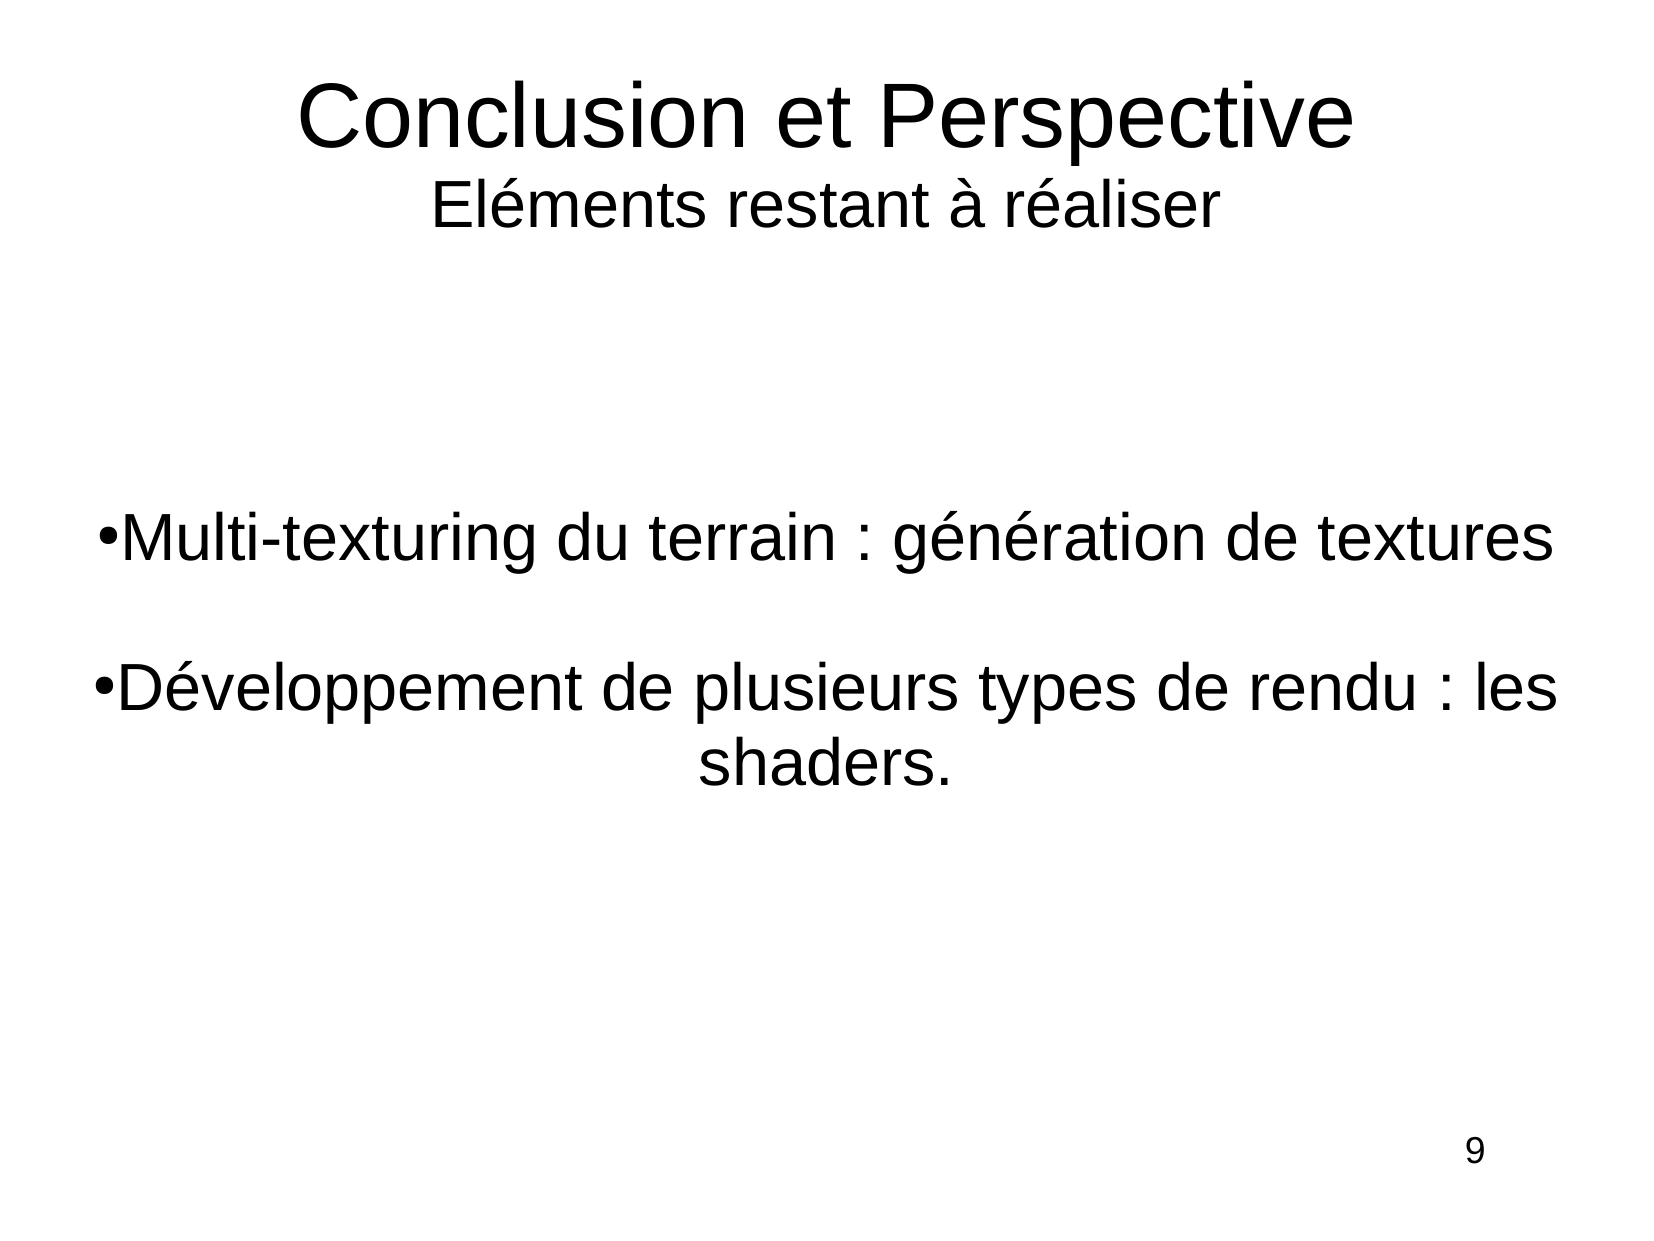

# Conclusion et Perspective Eléments restant à réaliser
Multi-texturing du terrain : génération de textures
Développement de plusieurs types de rendu : les shaders.